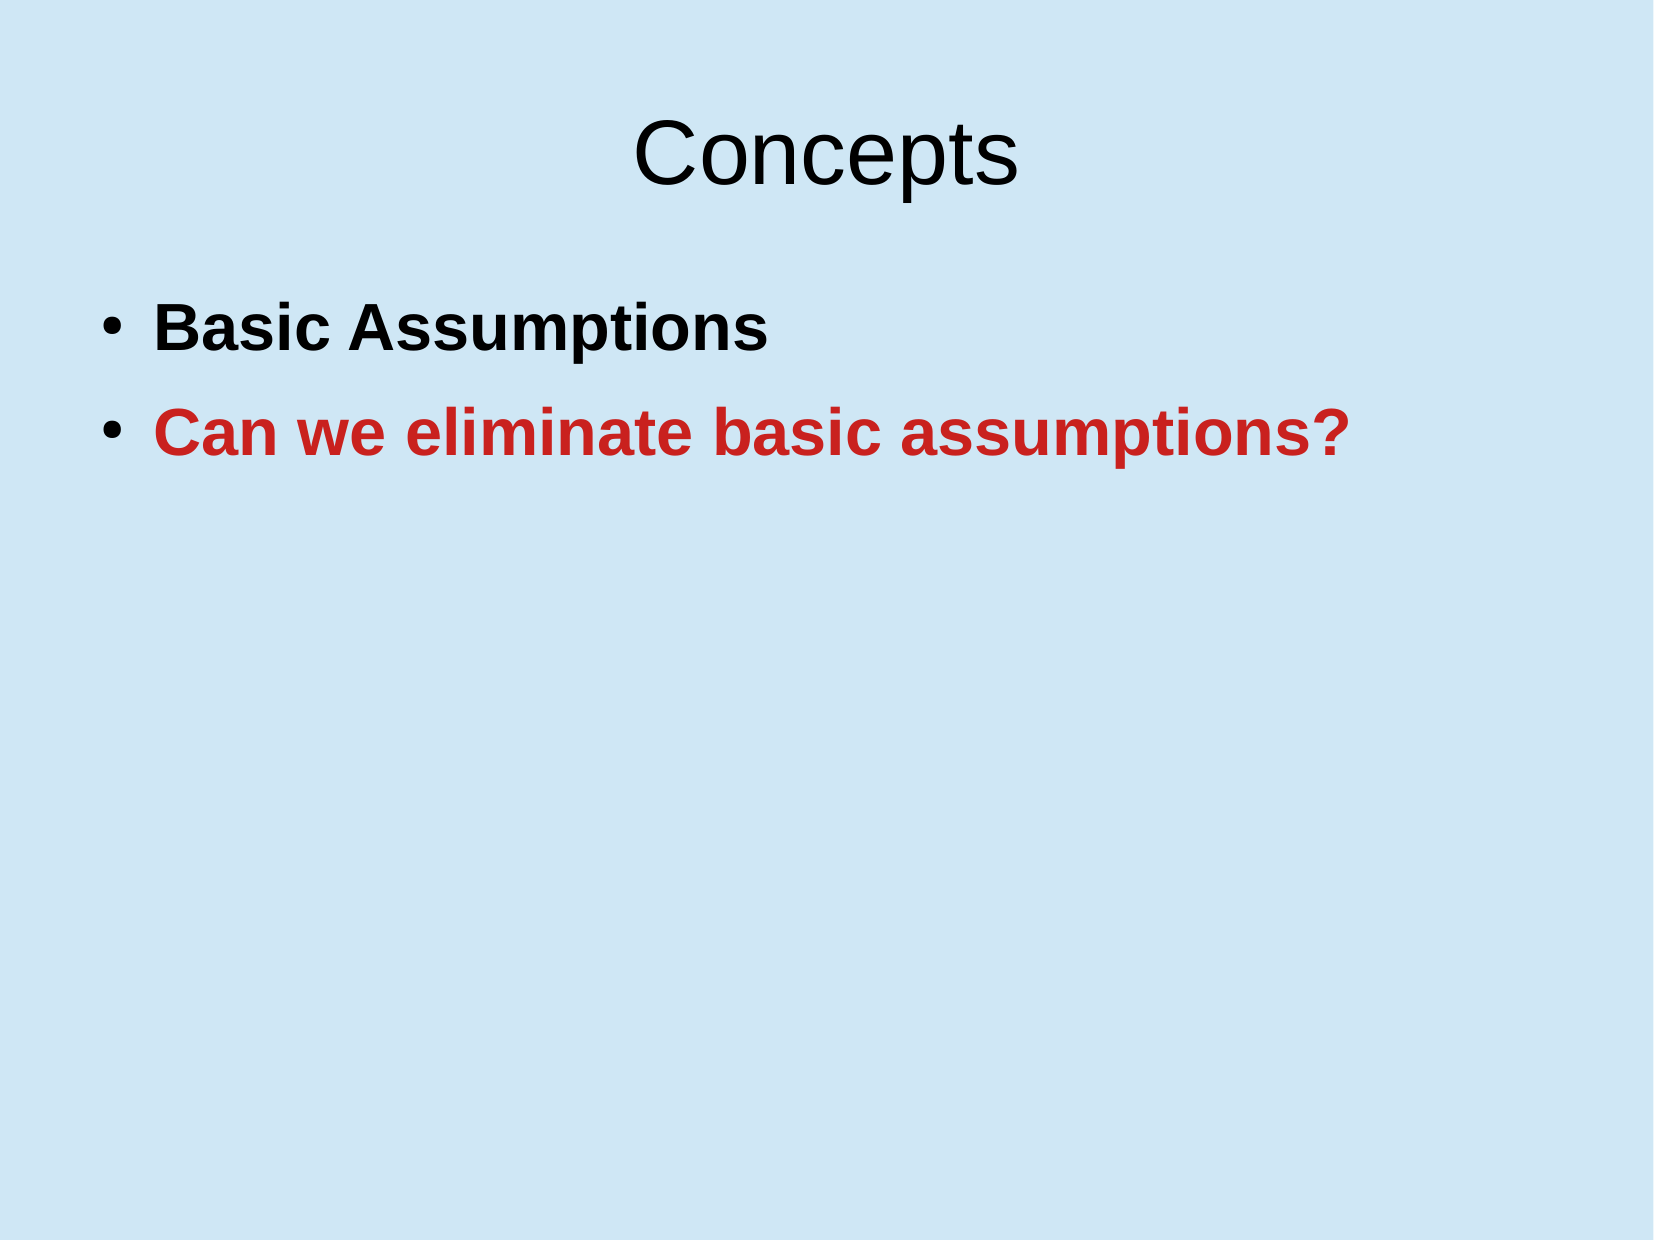

# Concepts
Basic Assumptions
Can we eliminate basic assumptions?